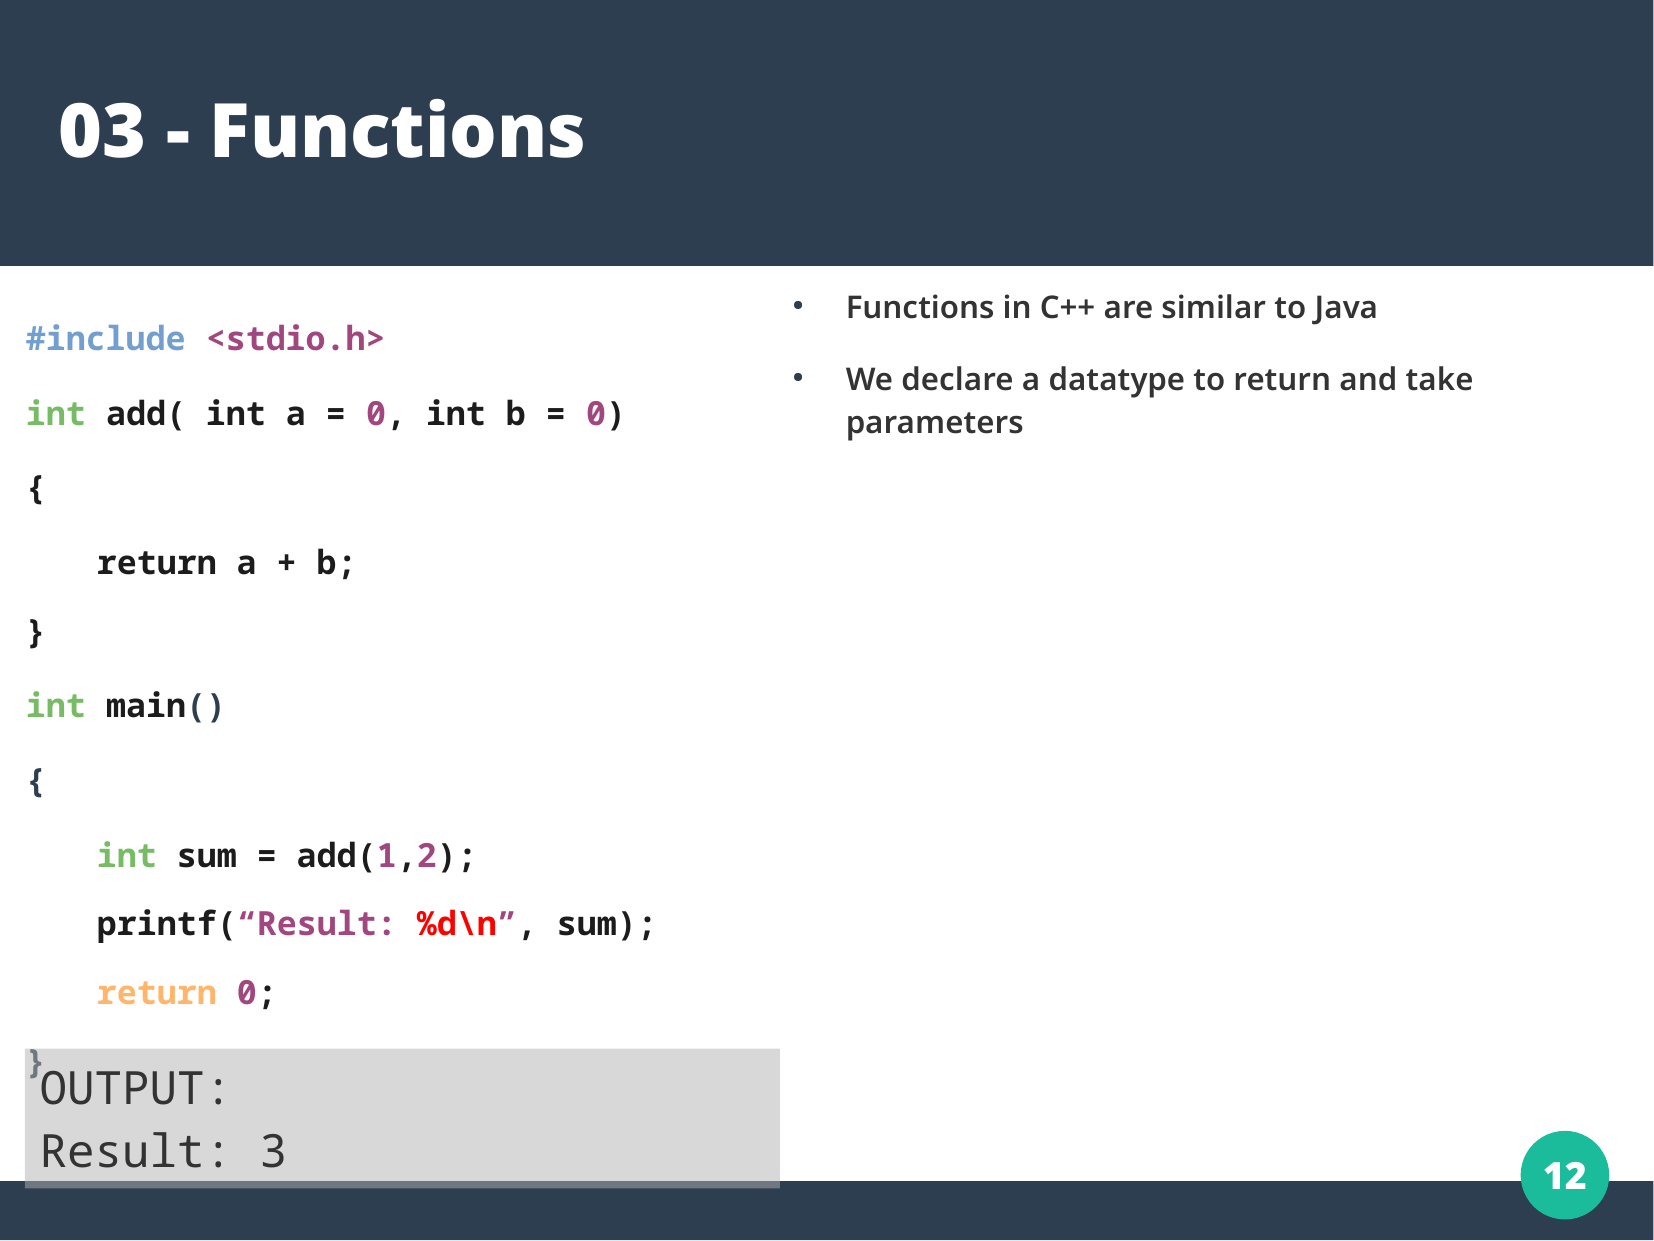

# 03 - Functions
Functions in C++ are similar to Java
We declare a datatype to return and take parameters
#include <stdio.h>
int add( int a = 0, int b = 0)
{
return a + b;
}
int main()
{
int sum = add(1,2);
printf(“Result: %d\n”, sum);
return 0;
}
OUTPUT:
Result: 3
12